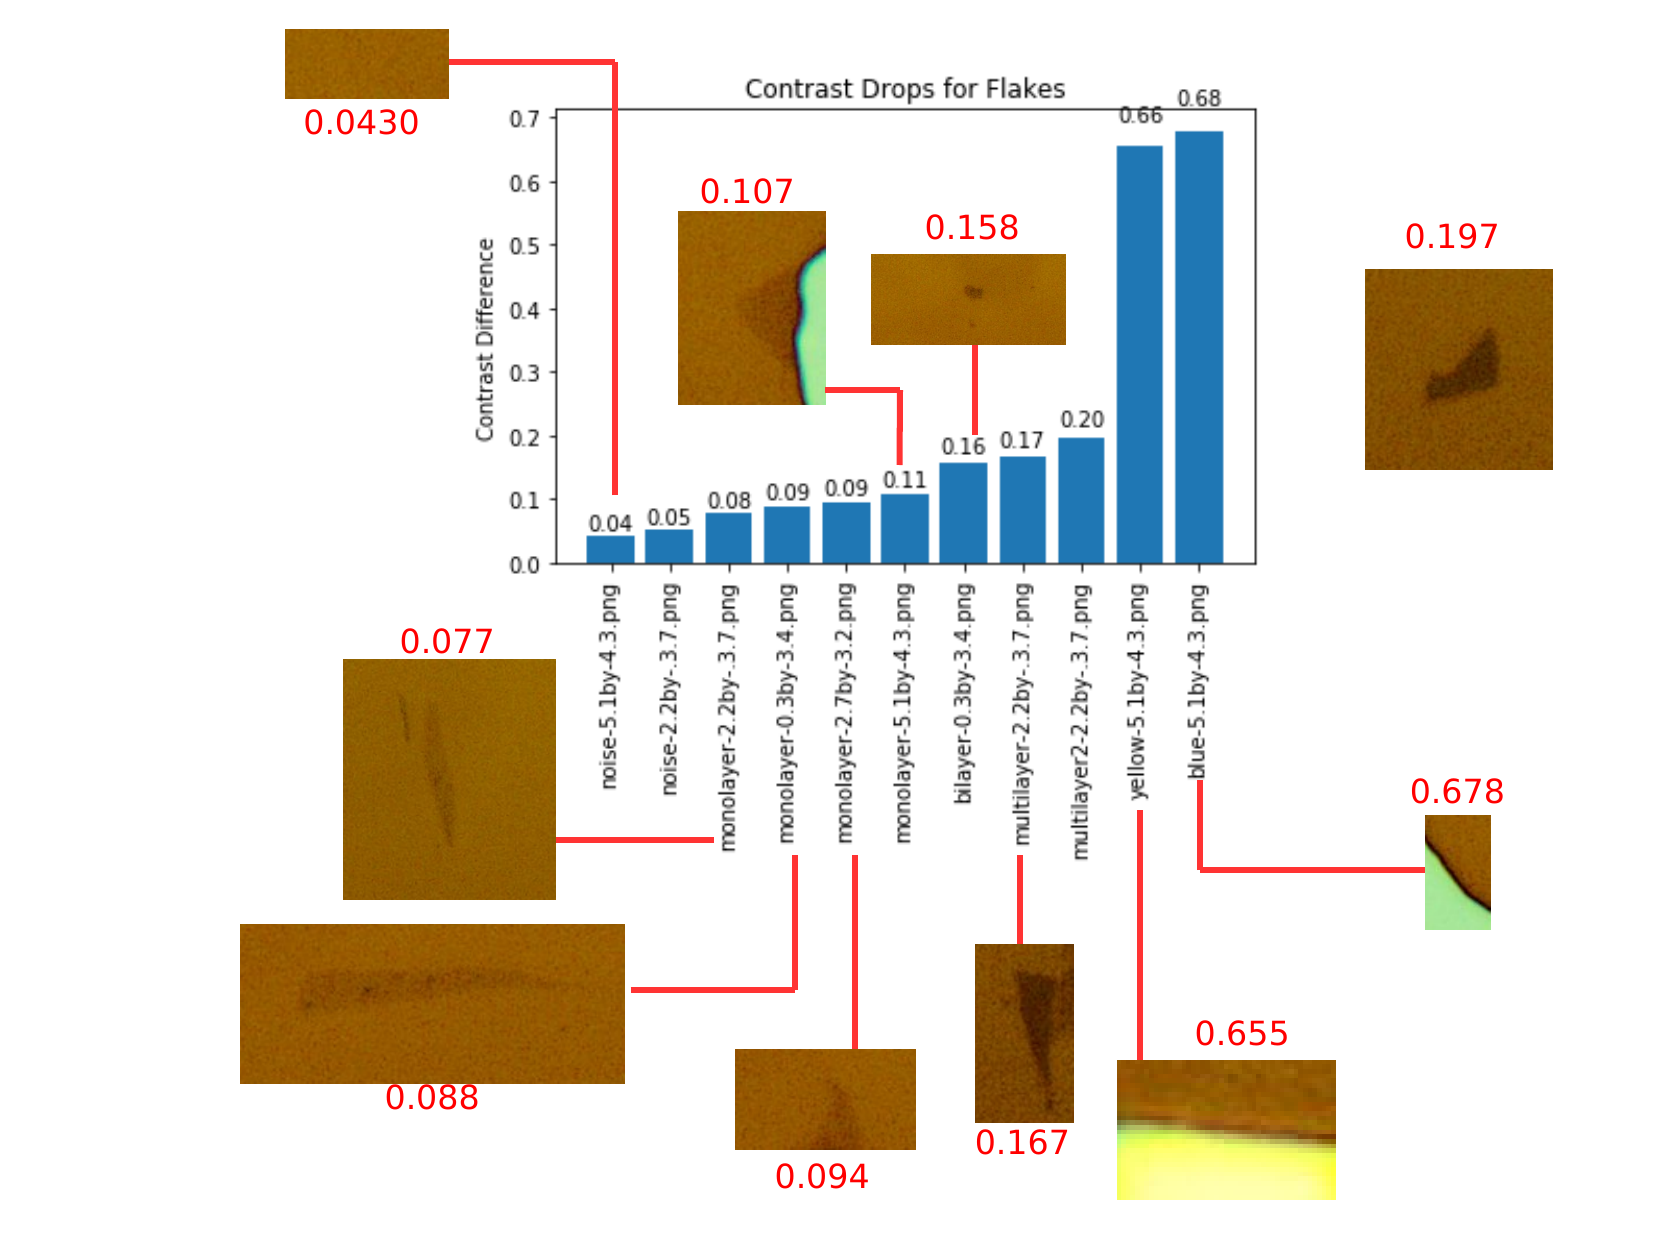

0.0430
0.107
0.158
0.197
0.077
0.678
0.655
0.088
0.167
0.094